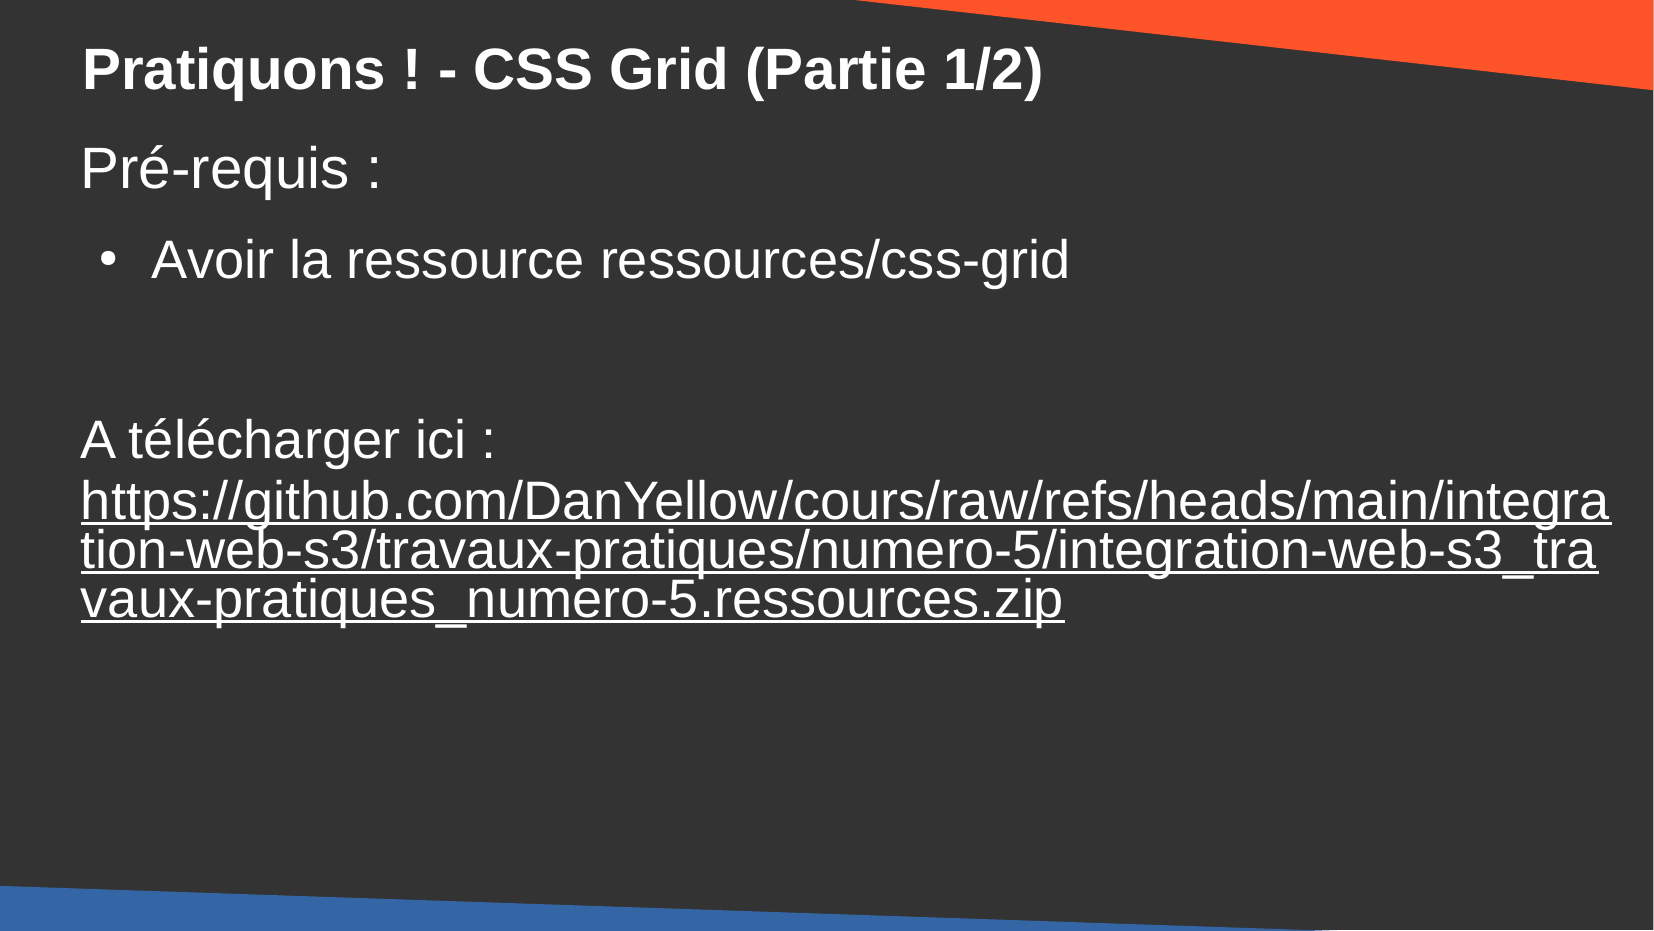

# Pratiquons ! - CSS Grid (Partie 1/2)
Pré-requis :
Avoir la ressource ressources/css-grid
A télécharger ici : https://github.com/DanYellow/cours/raw/refs/heads/main/integration-web-s3/travaux-pratiques/numero-5/integration-web-s3_travaux-pratiques_numero-5.ressources.zip